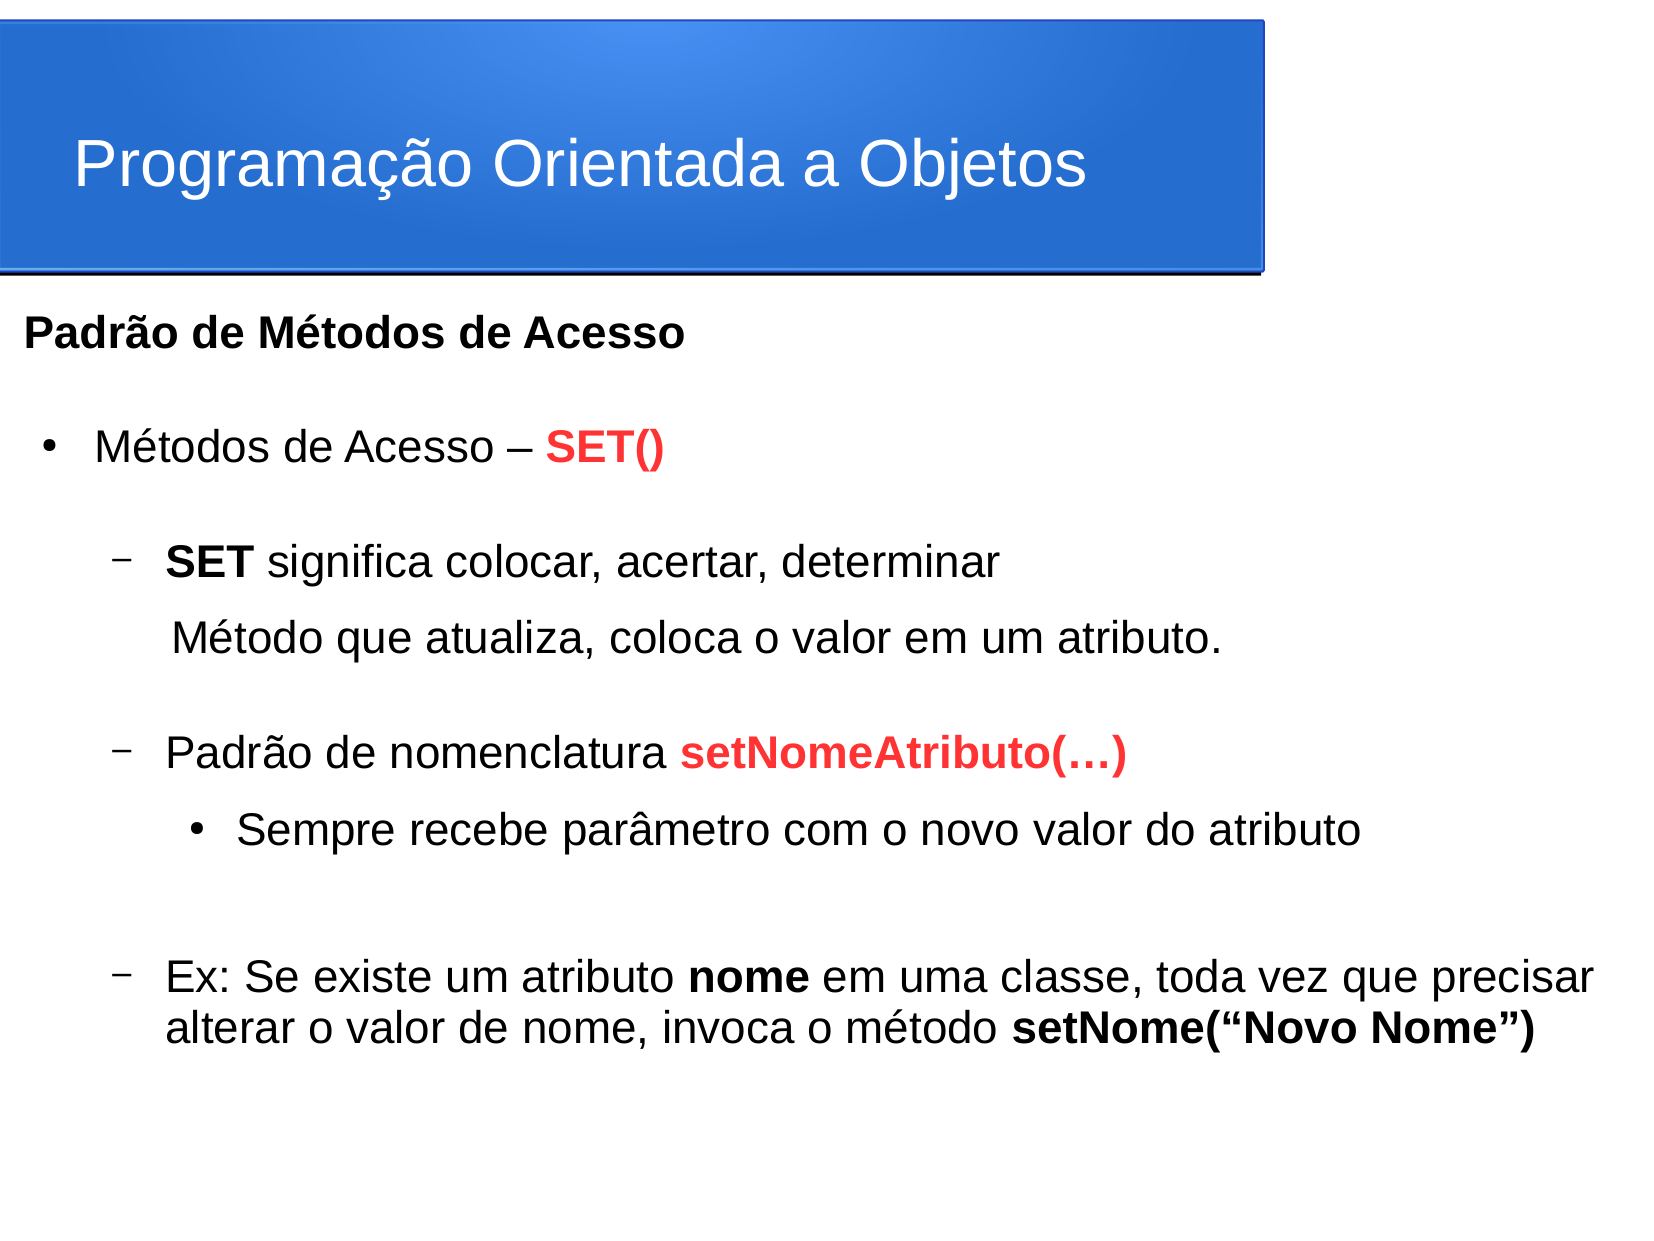

Programação Orientada a Objetos
# Padrão de Métodos de Acesso
Métodos de Acesso – SET()
SET significa colocar, acertar, determinar
 Método que atualiza, coloca o valor em um atributo.
Padrão de nomenclatura setNomeAtributo(…)
Sempre recebe parâmetro com o novo valor do atributo
Ex: Se existe um atributo nome em uma classe, toda vez que precisar alterar o valor de nome, invoca o método setNome(“Novo Nome”)